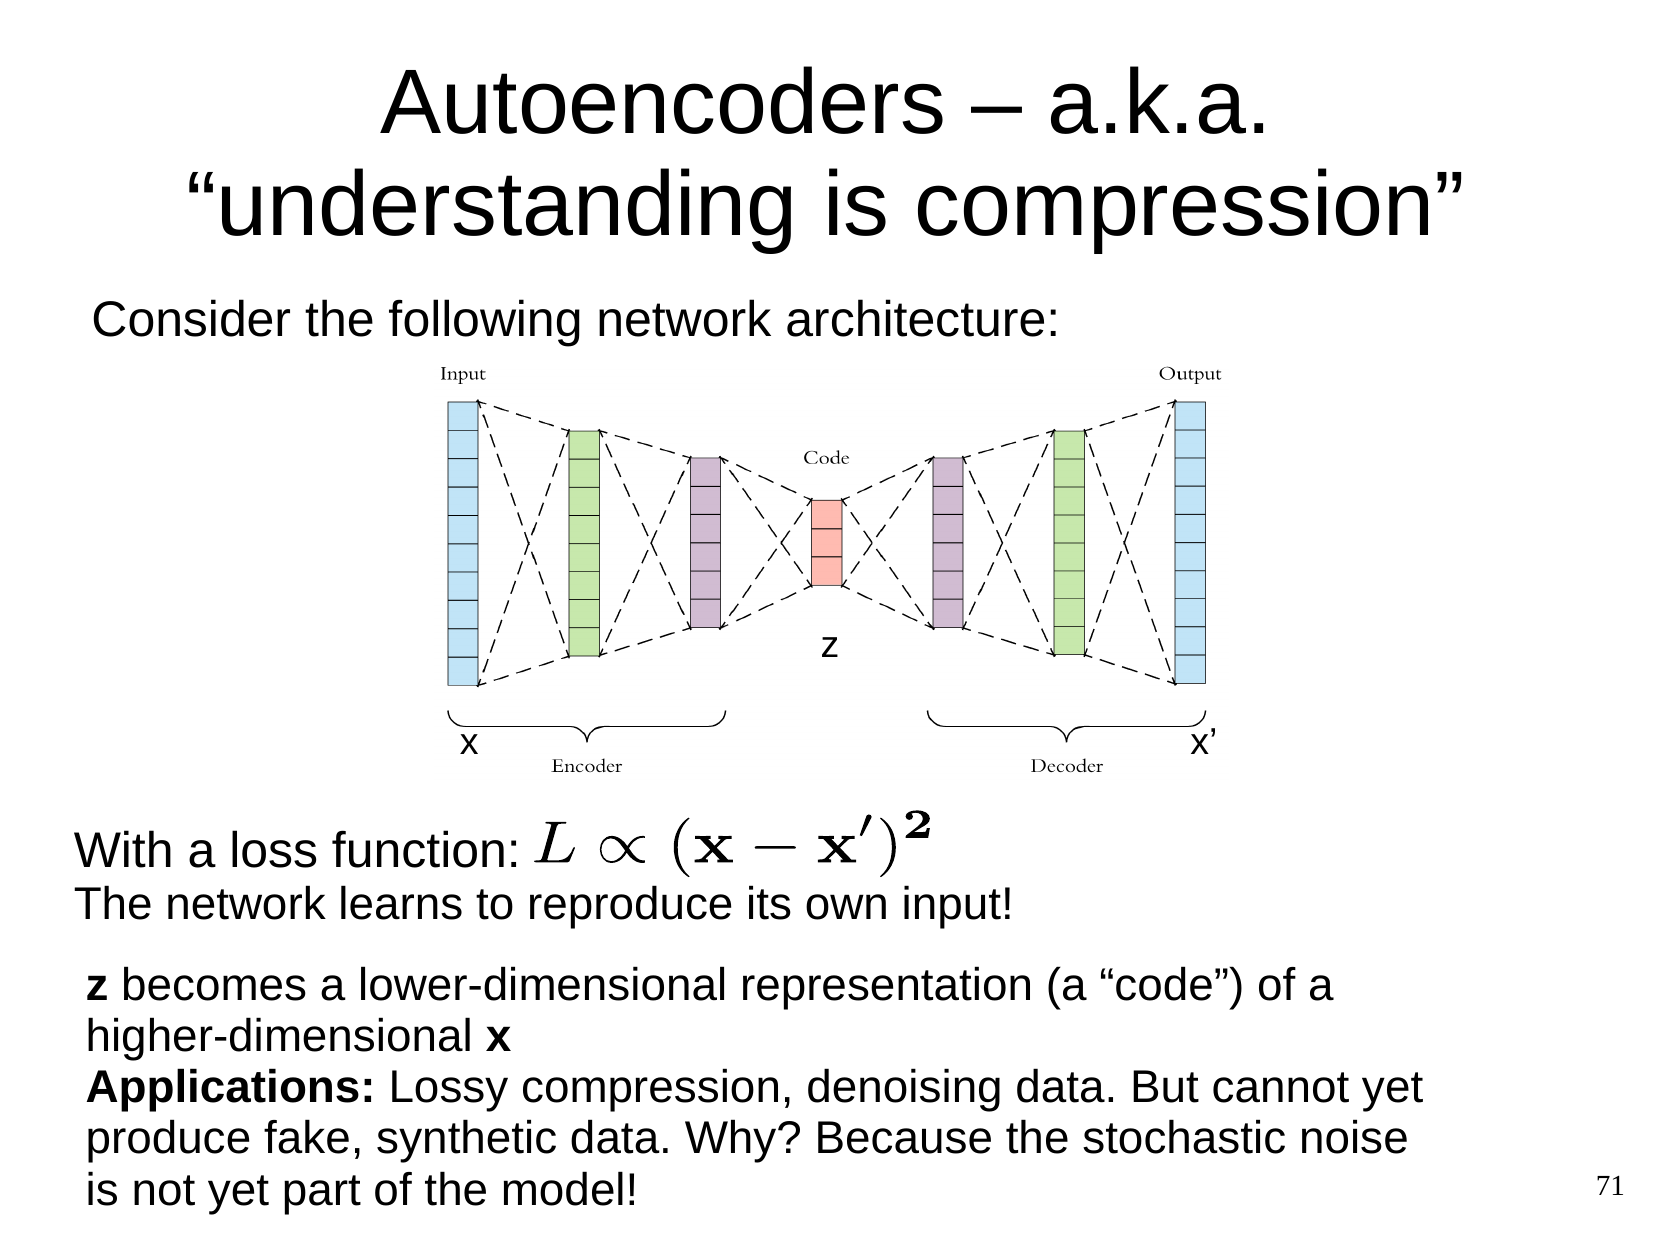

# Autoencoders – a.k.a. “understanding is compression”
Consider the following network architecture:
z
x
x’
With a loss function:
The network learns to reproduce its own input!
z becomes a lower-dimensional representation (a “code”) of a higher-dimensional x
Applications: Lossy compression, denoising data. But cannot yet produce fake, synthetic data. Why? Because the stochastic noise
is not yet part of the model!
71